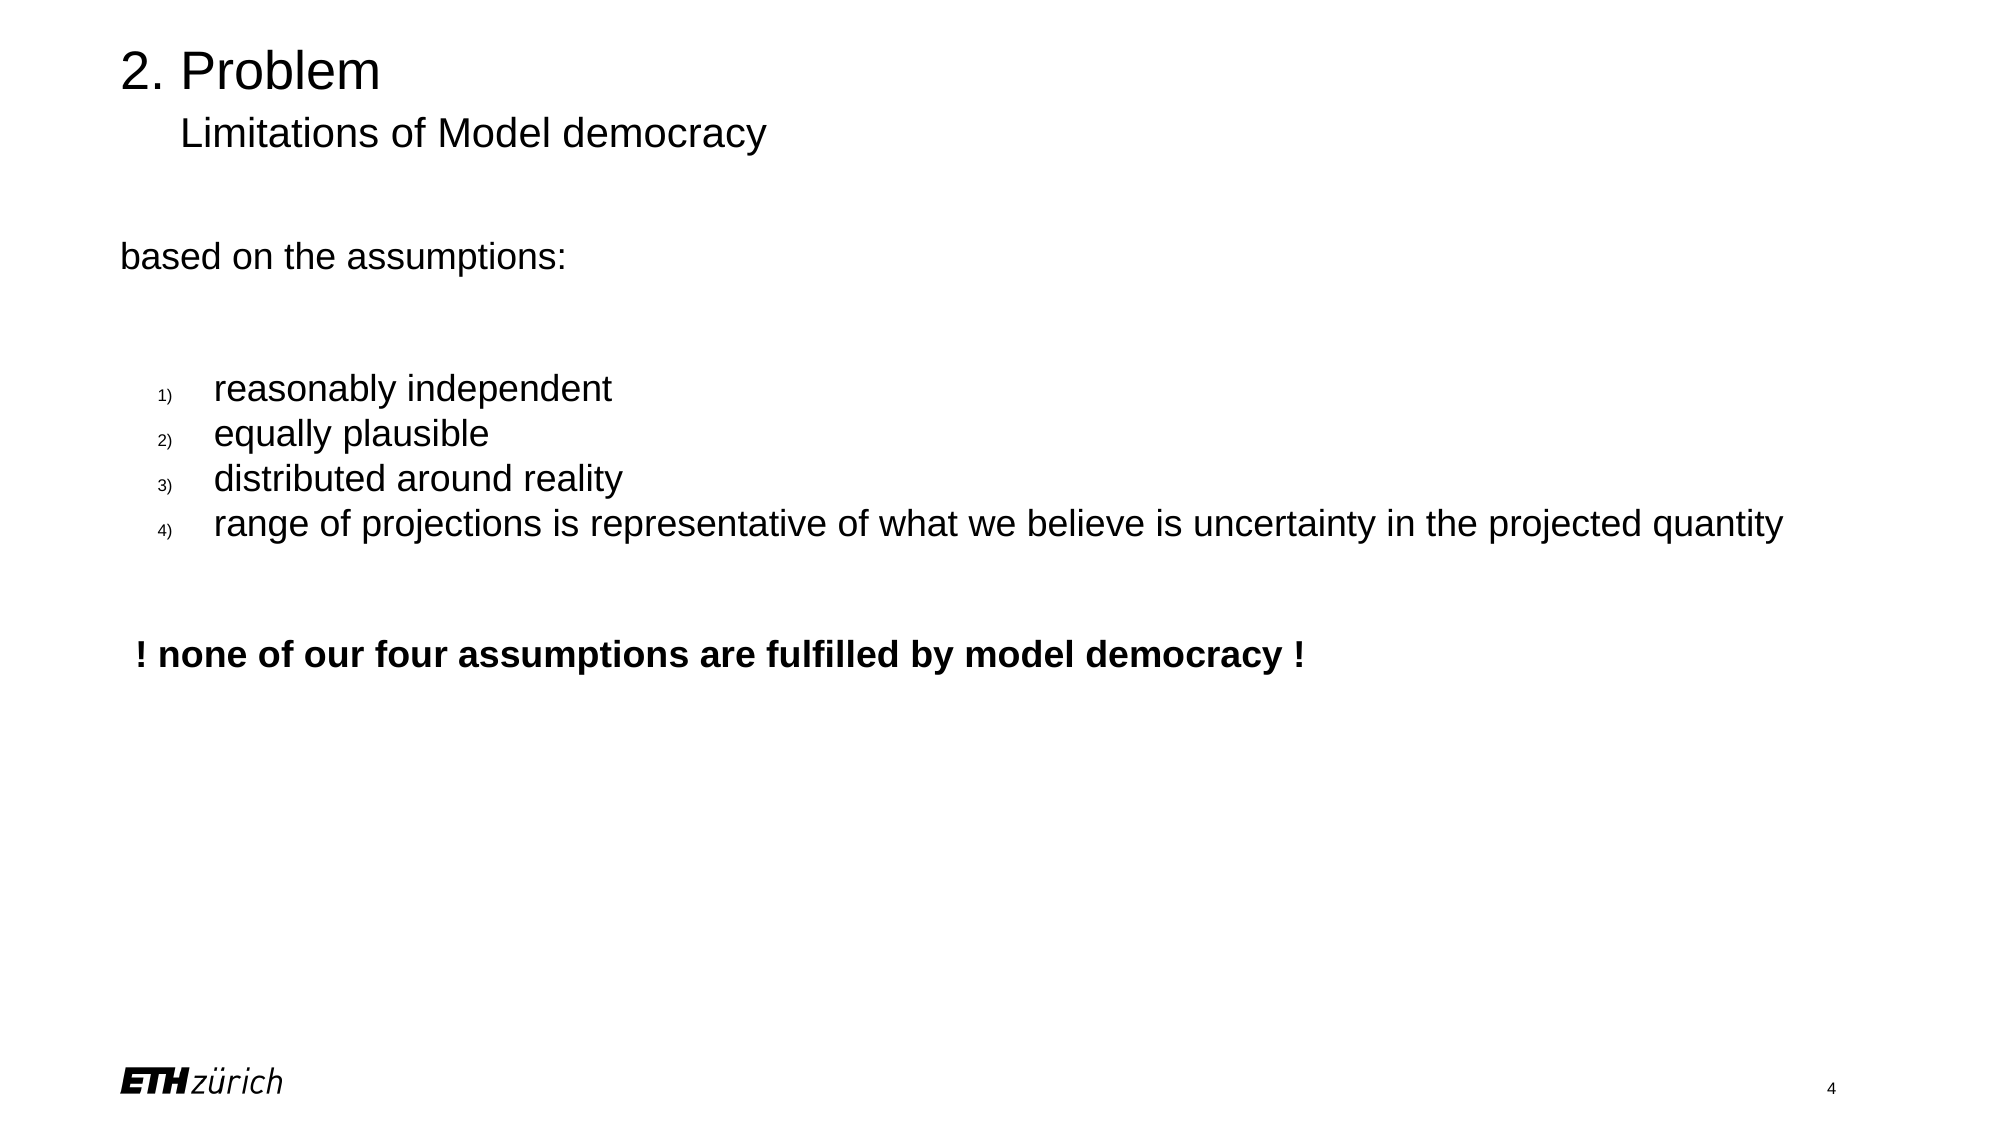

# 2. Problem Limitations of Model democracy
based on the assumptions:
reasonably independent
equally plausible
distributed around reality
range of projections is representative of what we believe is uncertainty in the projected quantity
! none of our four assumptions are fulfilled by model democracy !
4